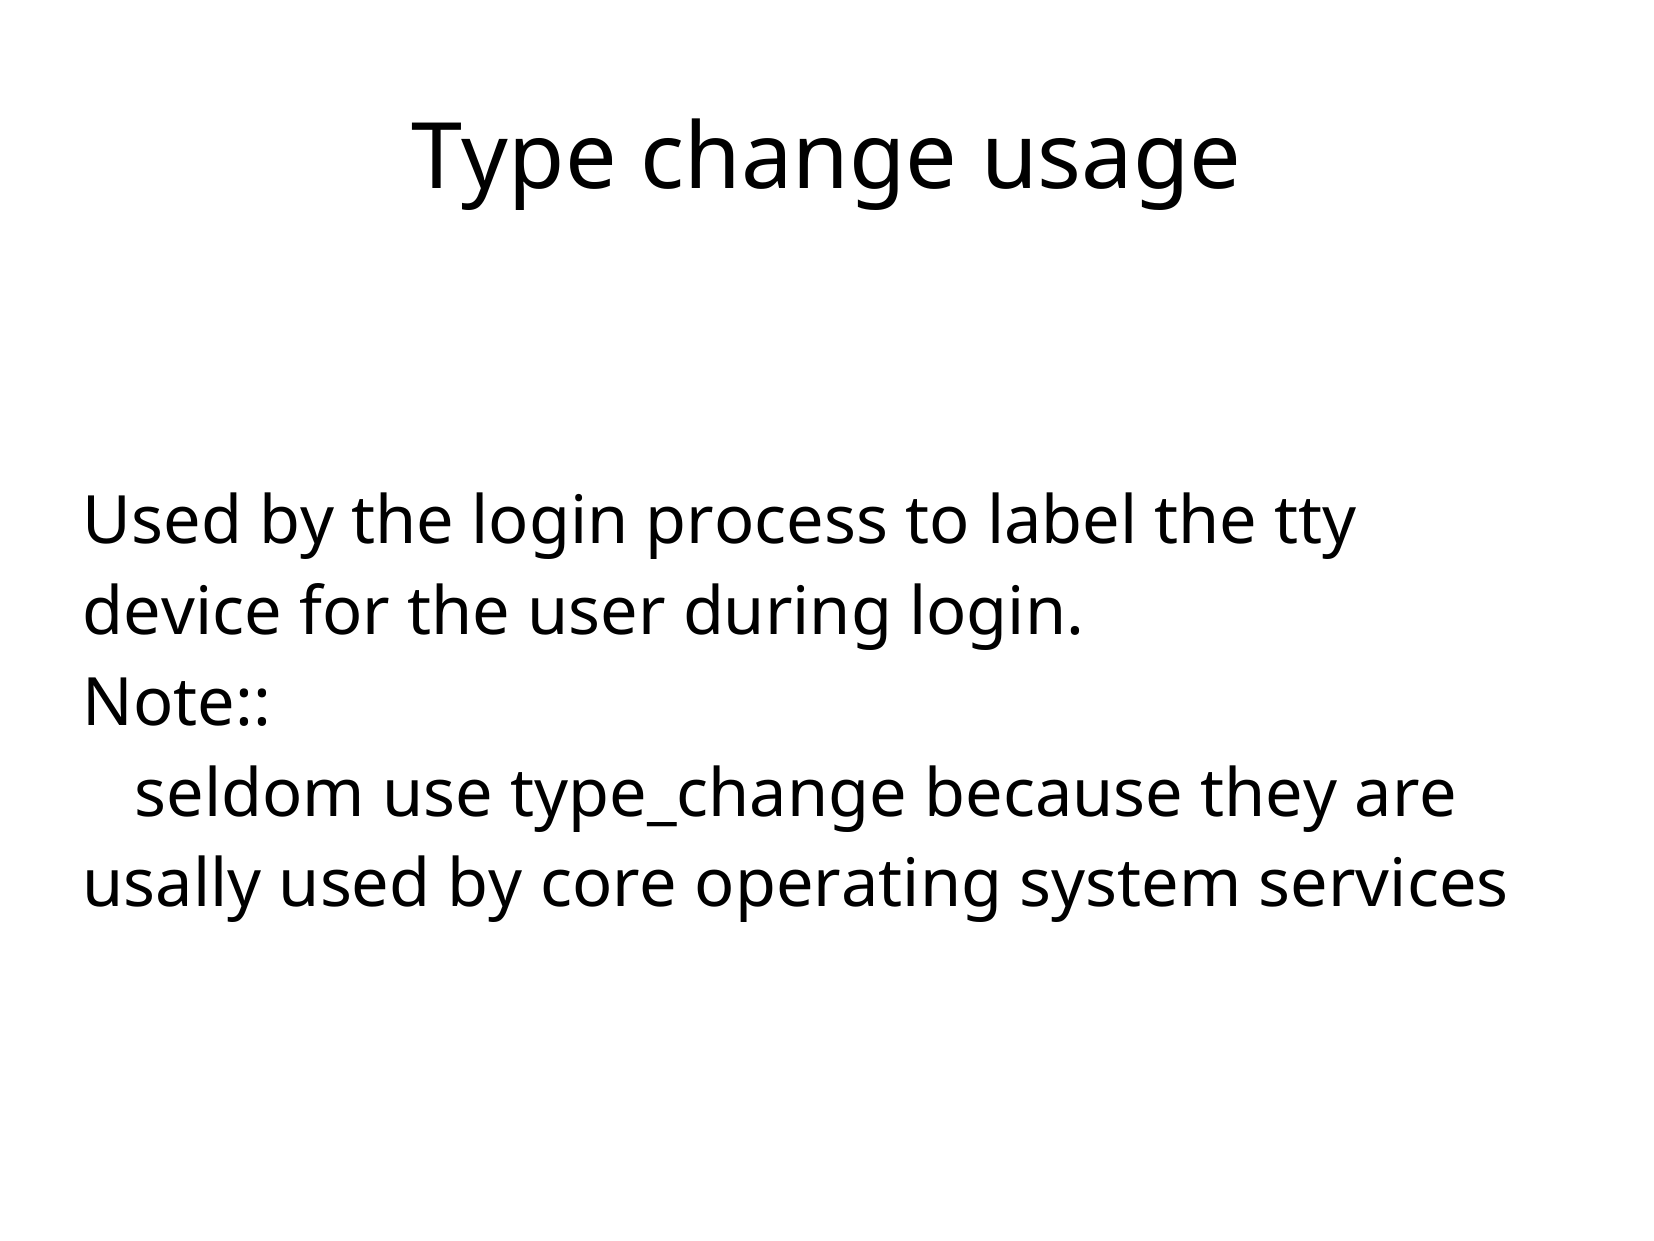

# Type change usage
Used by the login process to label the tty device for the user during login.
Note::
 seldom use type_change because they are usally used by core operating system services